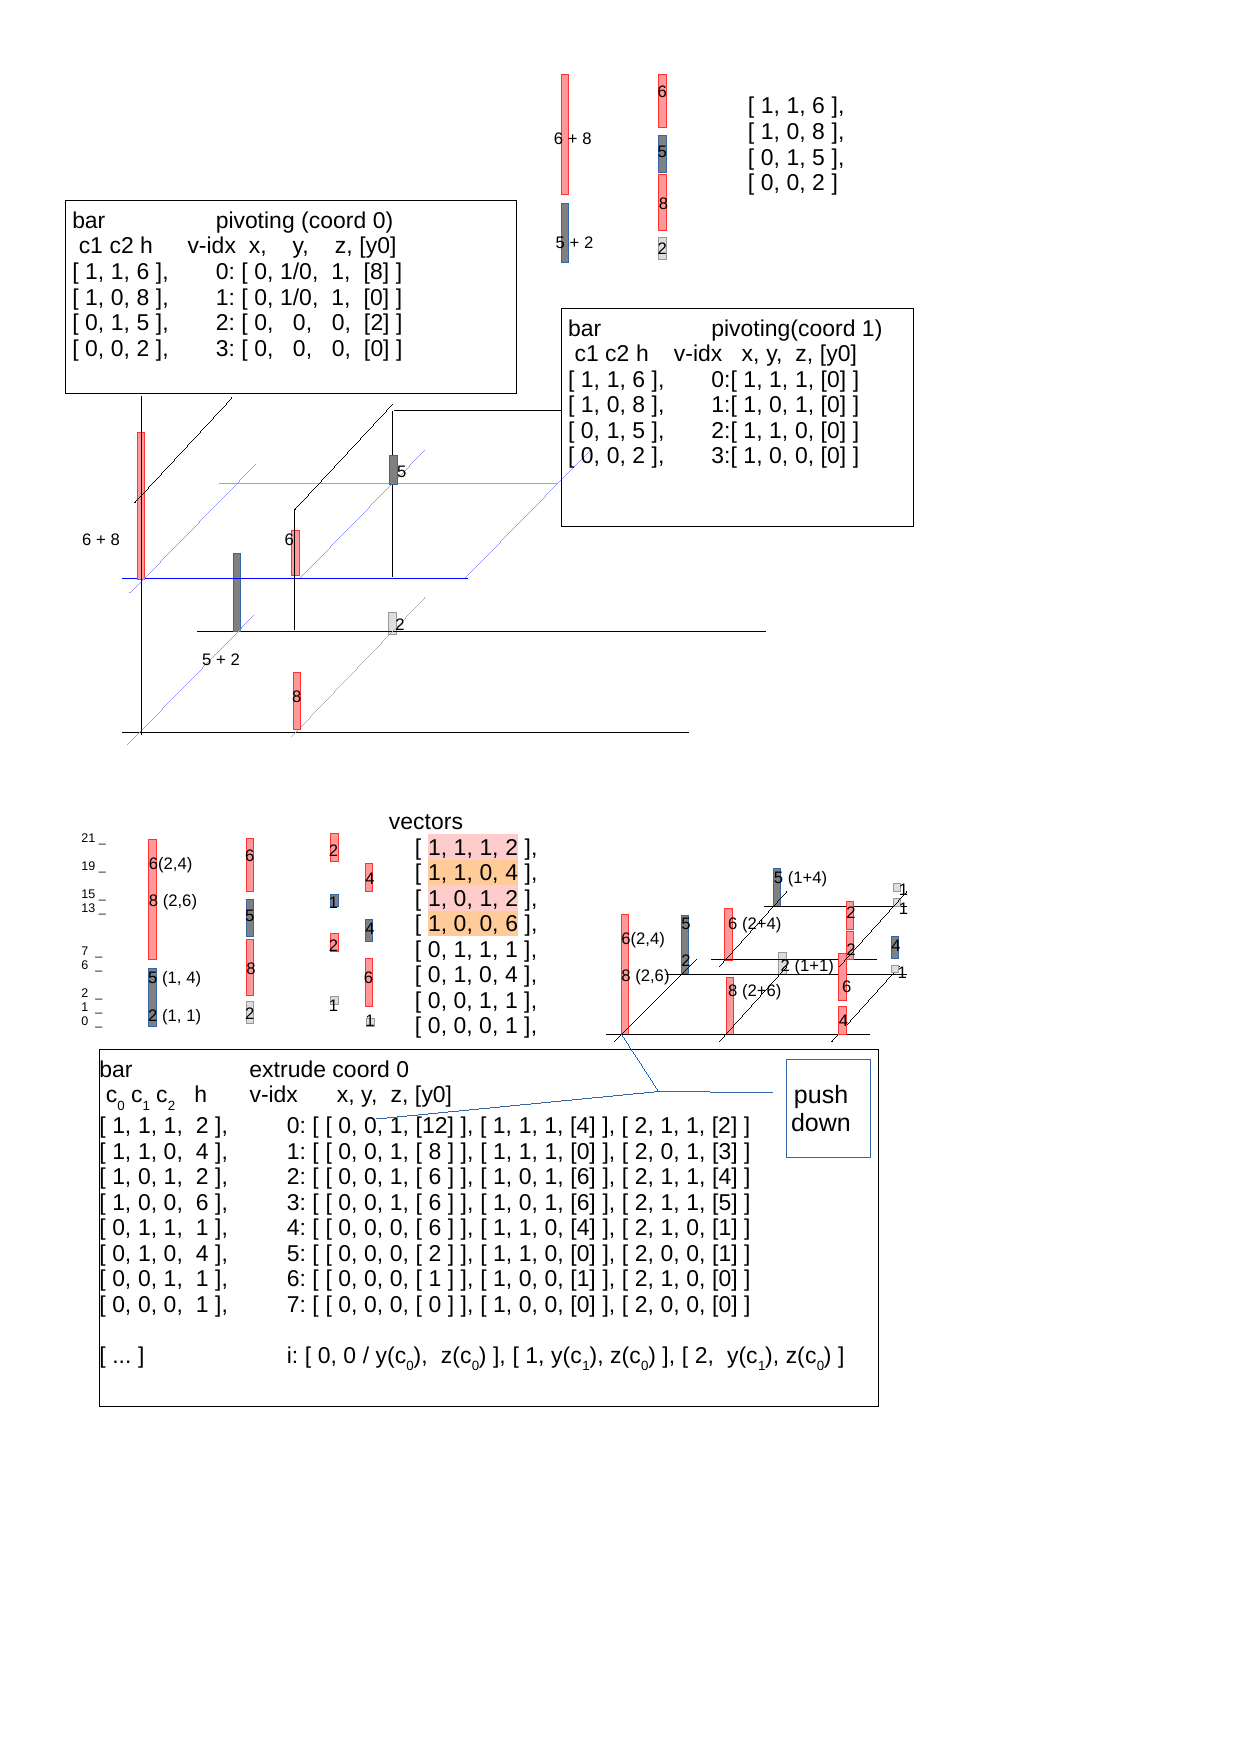

6
 [ 1, 1, 6 ],
 [ 1, 0, 8 ],
 [ 0, 1, 5 ],
 [ 0, 0, 2 ]
6 + 8
5
8
 bar		pivoting (coord 0)
 c1 c2 h	v-idx x, y, z, [y0]
 [ 1, 1, 6 ],	0: [ 0, 1/0, 1, [8] ]
 [ 1, 0, 8 ],	1: [ 0, 1/0, 1, [0] ]
 [ 0, 1, 5 ],	2: [ 0, 0, 0, [2] ]
 [ 0, 0, 2 ],	3: [ 0, 0, 0, [0] ]
5 + 2
2
 bar		pivoting(coord 1)
 c1 c2 h	v-idx x, y, z, [y0]
 [ 1, 1, 6 ],	0:[ 1, 1, 1, [0] ]
 [ 1, 0, 8 ],	1:[ 1, 0, 1, [0] ]
 [ 0, 1, 5 ],	2:[ 1, 1, 0, [0] ]
 [ 0, 0, 2 ],	3:[ 1, 0, 0, [0] ]
5
6 + 8
6
2
5 + 2
8
vectors
 [ 1, 1, 1, 2 ],
 [ 1, 1, 0, 4 ],
 [ 1, 0, 1, 2 ],
 [ 1, 0, 0, 6 ],
 [ 0, 1, 1, 1 ],
 [ 0, 1, 0, 4 ],
 [ 0, 0, 1, 1 ],
 [ 0, 0, 0, 1 ],
21 _
19 _
15 _
13 _
7 _
6 _
2 _
1 _
0 _
2
6
6(2,4)
8 (2,6)
5 (1+4)
4
1
1
1
2
5
5
2
6 (2+4)
4
6(2,4)
8 (2,6)
2
4
2
2 (1+1)
8
1
5 (1, 4)
2 (1, 1)
6
6
8 (2+6)
1
2
1
4
bar		extrude coord 0
 c0 c1 c2 h	v-idx x, y, z, [y0]
[ 1, 1, 1, 2 ],	0: [ [ 0, 0, 1, [12] ], [ 1, 1, 1, [4] ], [ 2, 1, 1, [2] ]
[ 1, 1, 0, 4 ],	1: [ [ 0, 0, 1, [ 8 ] ], [ 1, 1, 1, [0] ], [ 2, 0, 1, [3] ]
[ 1, 0, 1, 2 ],	2: [ [ 0, 0, 1, [ 6 ] ], [ 1, 0, 1, [6] ], [ 2, 1, 1, [4] ]
[ 1, 0, 0, 6 ],	3: [ [ 0, 0, 1, [ 6 ] ], [ 1, 0, 1, [6] ], [ 2, 1, 1, [5] ]
[ 0, 1, 1, 1 ],	4: [ [ 0, 0, 0, [ 6 ] ], [ 1, 1, 0, [4] ], [ 2, 1, 0, [1] ]
[ 0, 1, 0, 4 ],	5: [ [ 0, 0, 0, [ 2 ] ], [ 1, 1, 0, [0] ], [ 2, 0, 0, [1] ]
[ 0, 0, 1, 1 ],	6: [ [ 0, 0, 0, [ 1 ] ], [ 1, 0, 0, [1] ], [ 2, 1, 0, [0] ]
[ 0, 0, 0, 1 ],	7: [ [ 0, 0, 0, [ 0 ] ], [ 1, 0, 0, [0] ], [ 2, 0, 0, [0] ]
[ ... ]	i: [ 0, 0 / y(c0), z(c0) ], [ 1, y(c1), z(c0) ], [ 2, y(c1), z(c0) ]
push
down